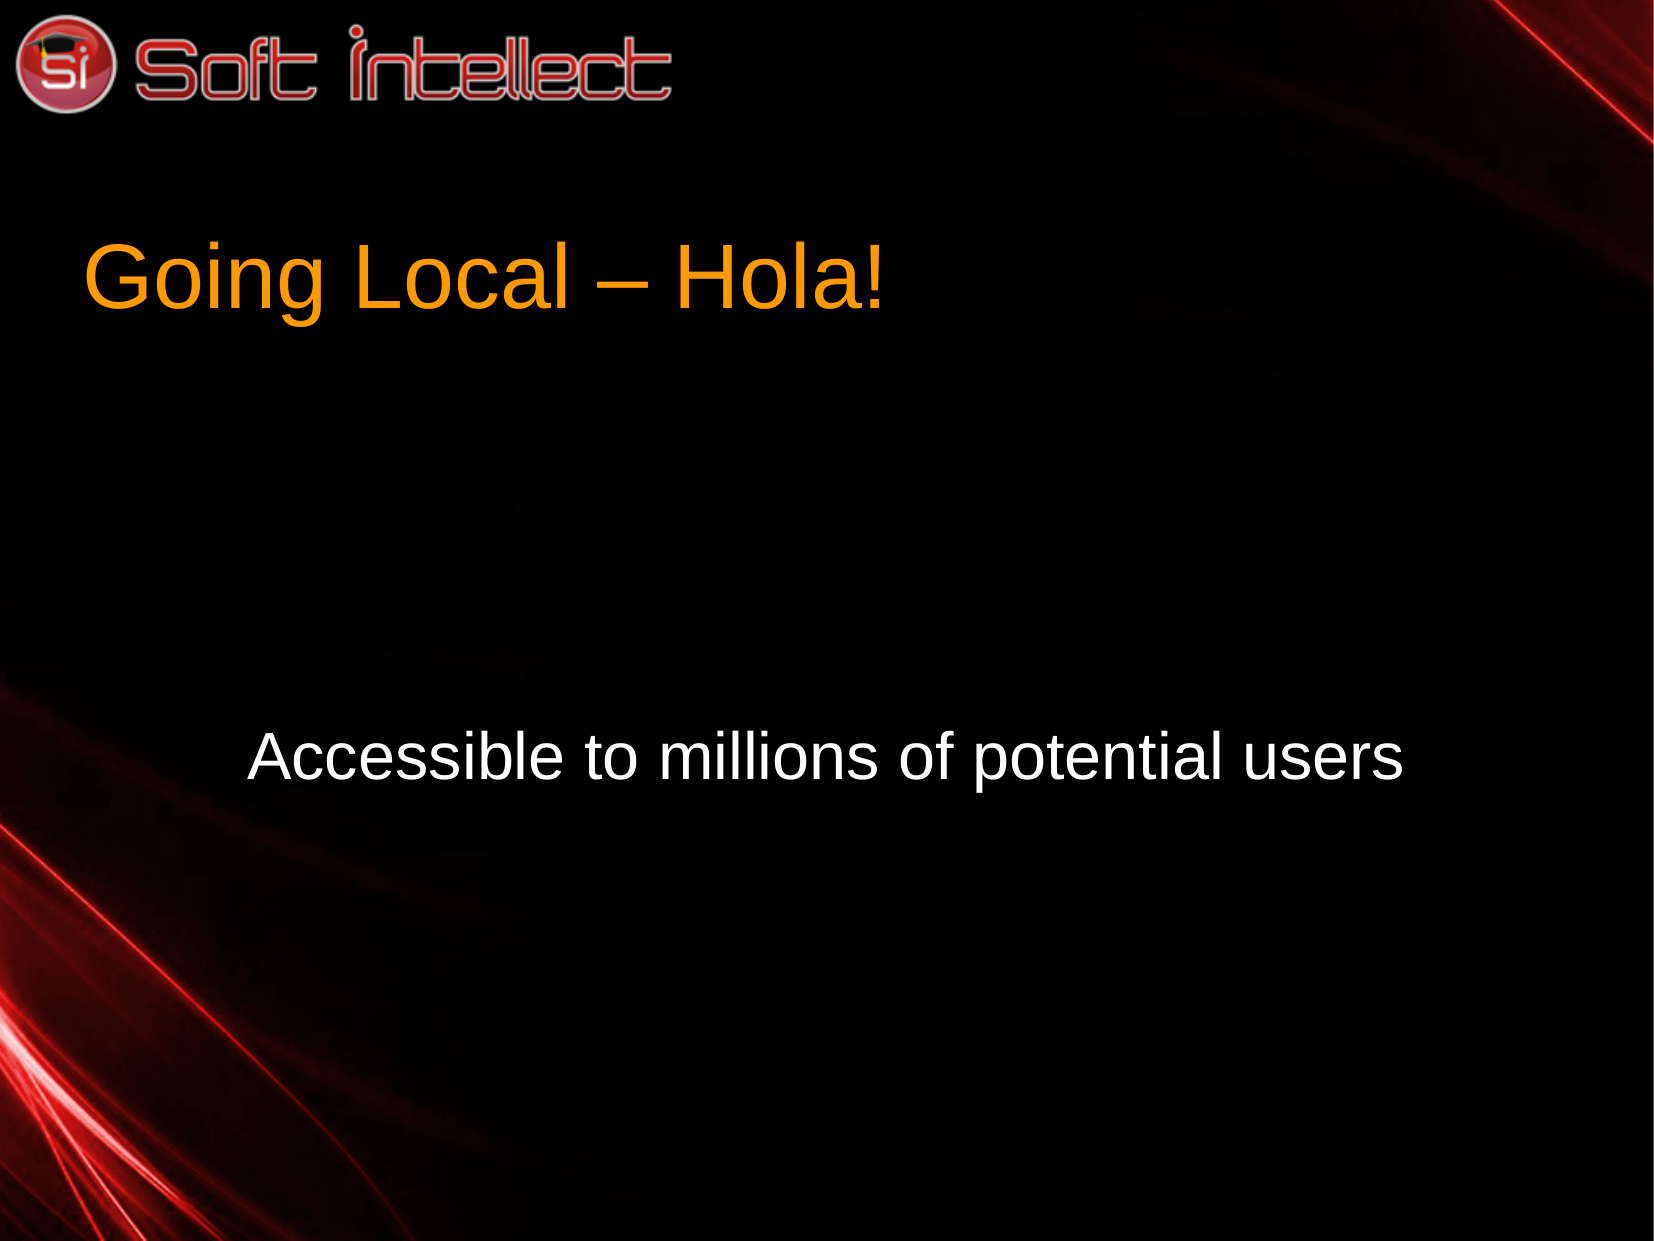

# Going Local – Hola!
Accessible to millions of potential users